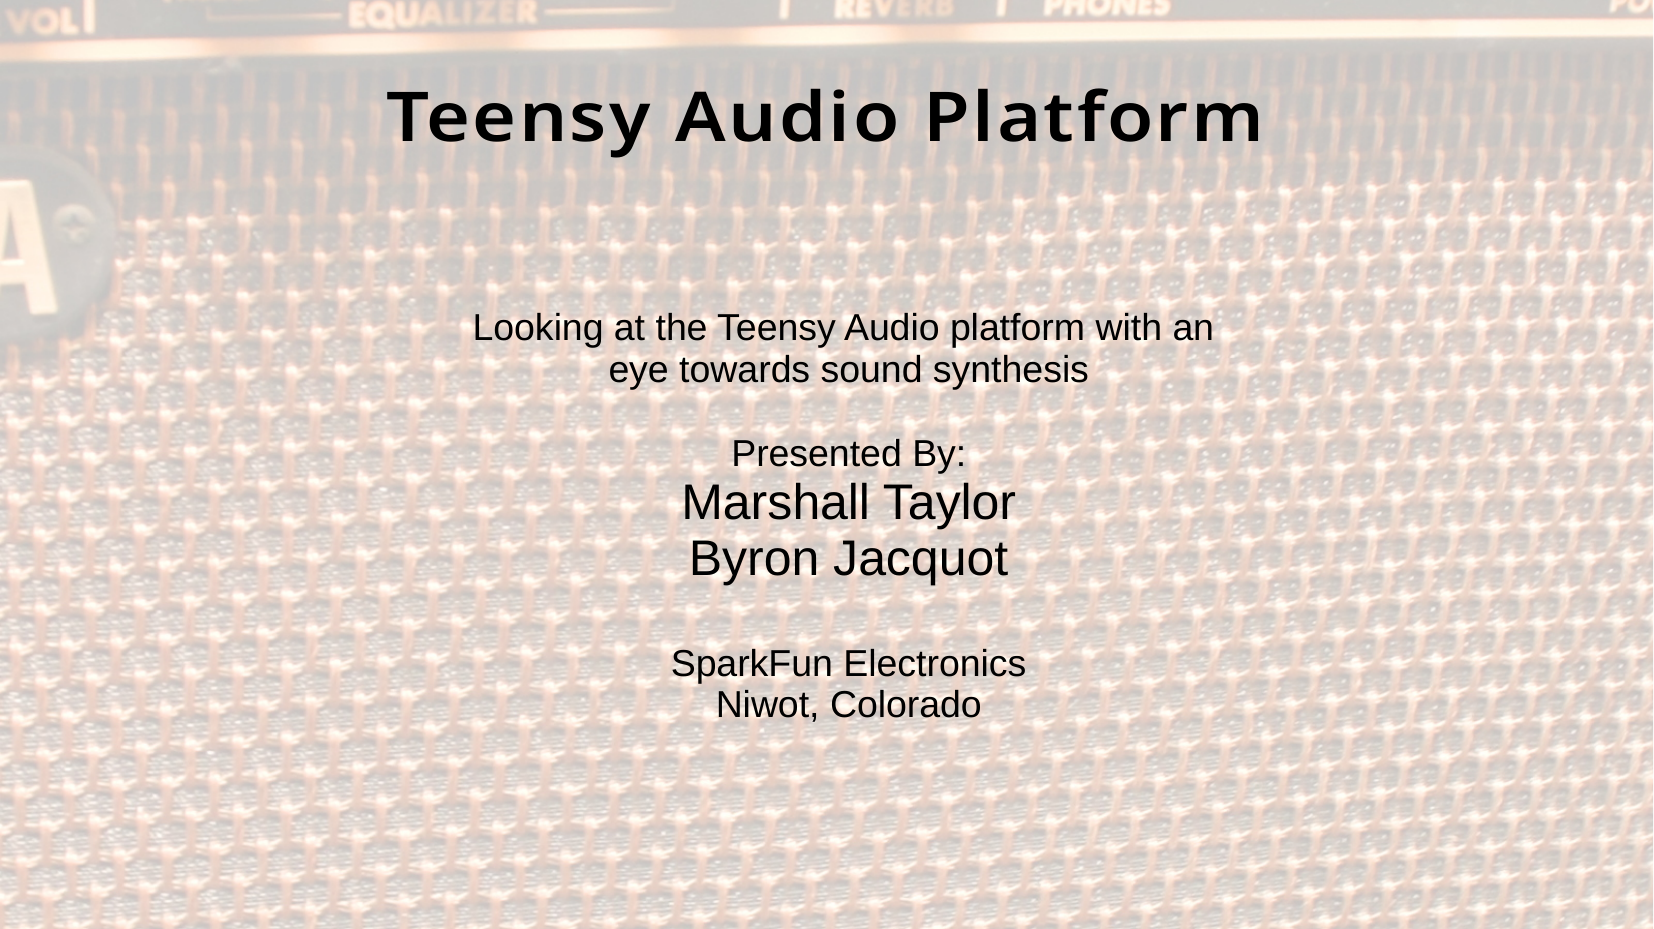

# Teensy Audio Platform
Looking at the Teensy Audio platform with an
eye towards sound synthesis
Presented By:
Marshall Taylor
Byron Jacquot
SparkFun Electronics
Niwot, Colorado